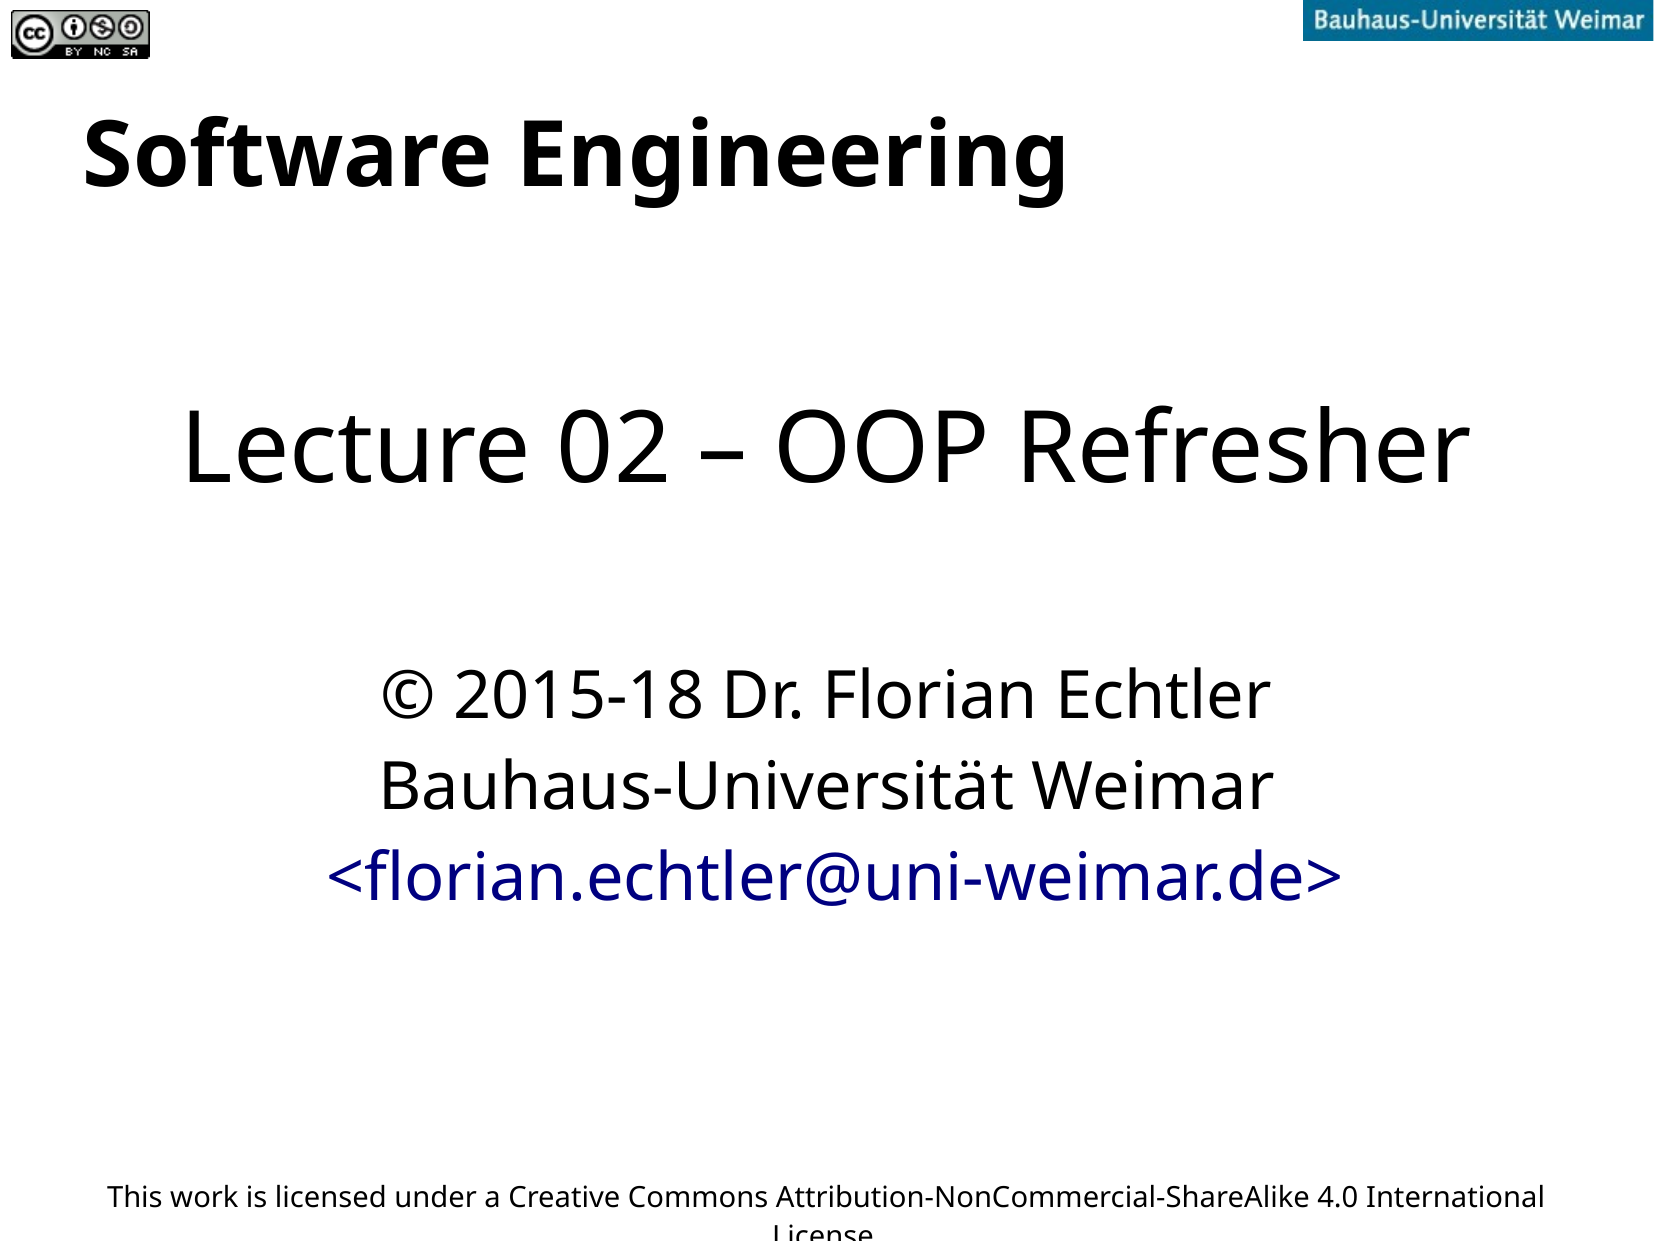

# Software Engineering
Lecture 02 – OOP Refresher
© 2015-18 Dr. Florian Echtler
Bauhaus-Universität Weimar
 <florian.echtler@uni-weimar.de>
This work is licensed under a Creative Commons Attribution-NonCommercial-ShareAlike 4.0 International License.